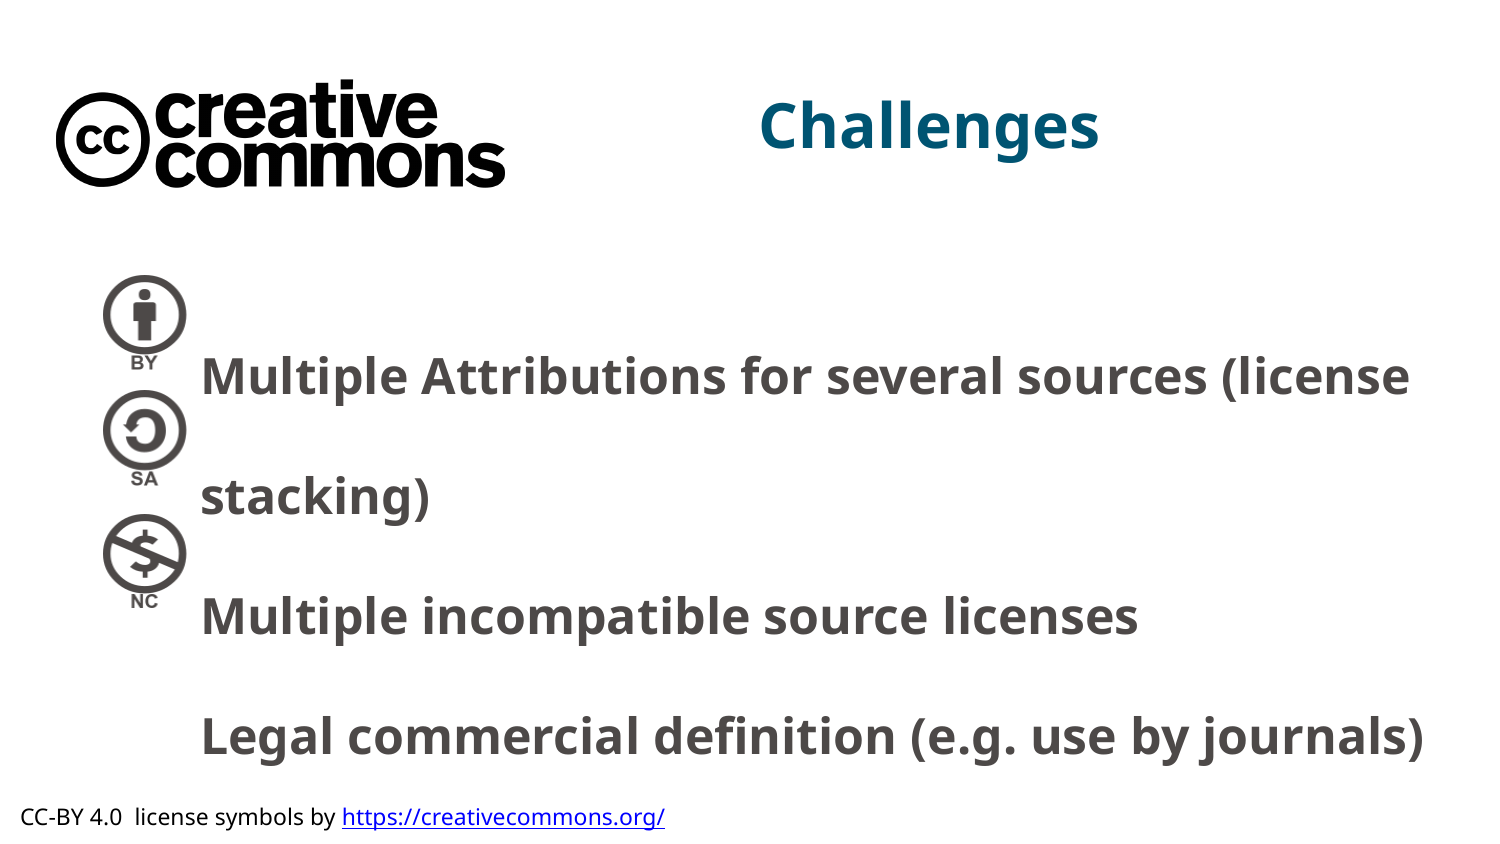

Challenges
Multiple Attributions for several sources (license stacking)
Multiple incompatible source licenses
Legal commercial definition (e.g. use by journals)
CC-BY 4.0 license symbols by https://creativecommons.org/